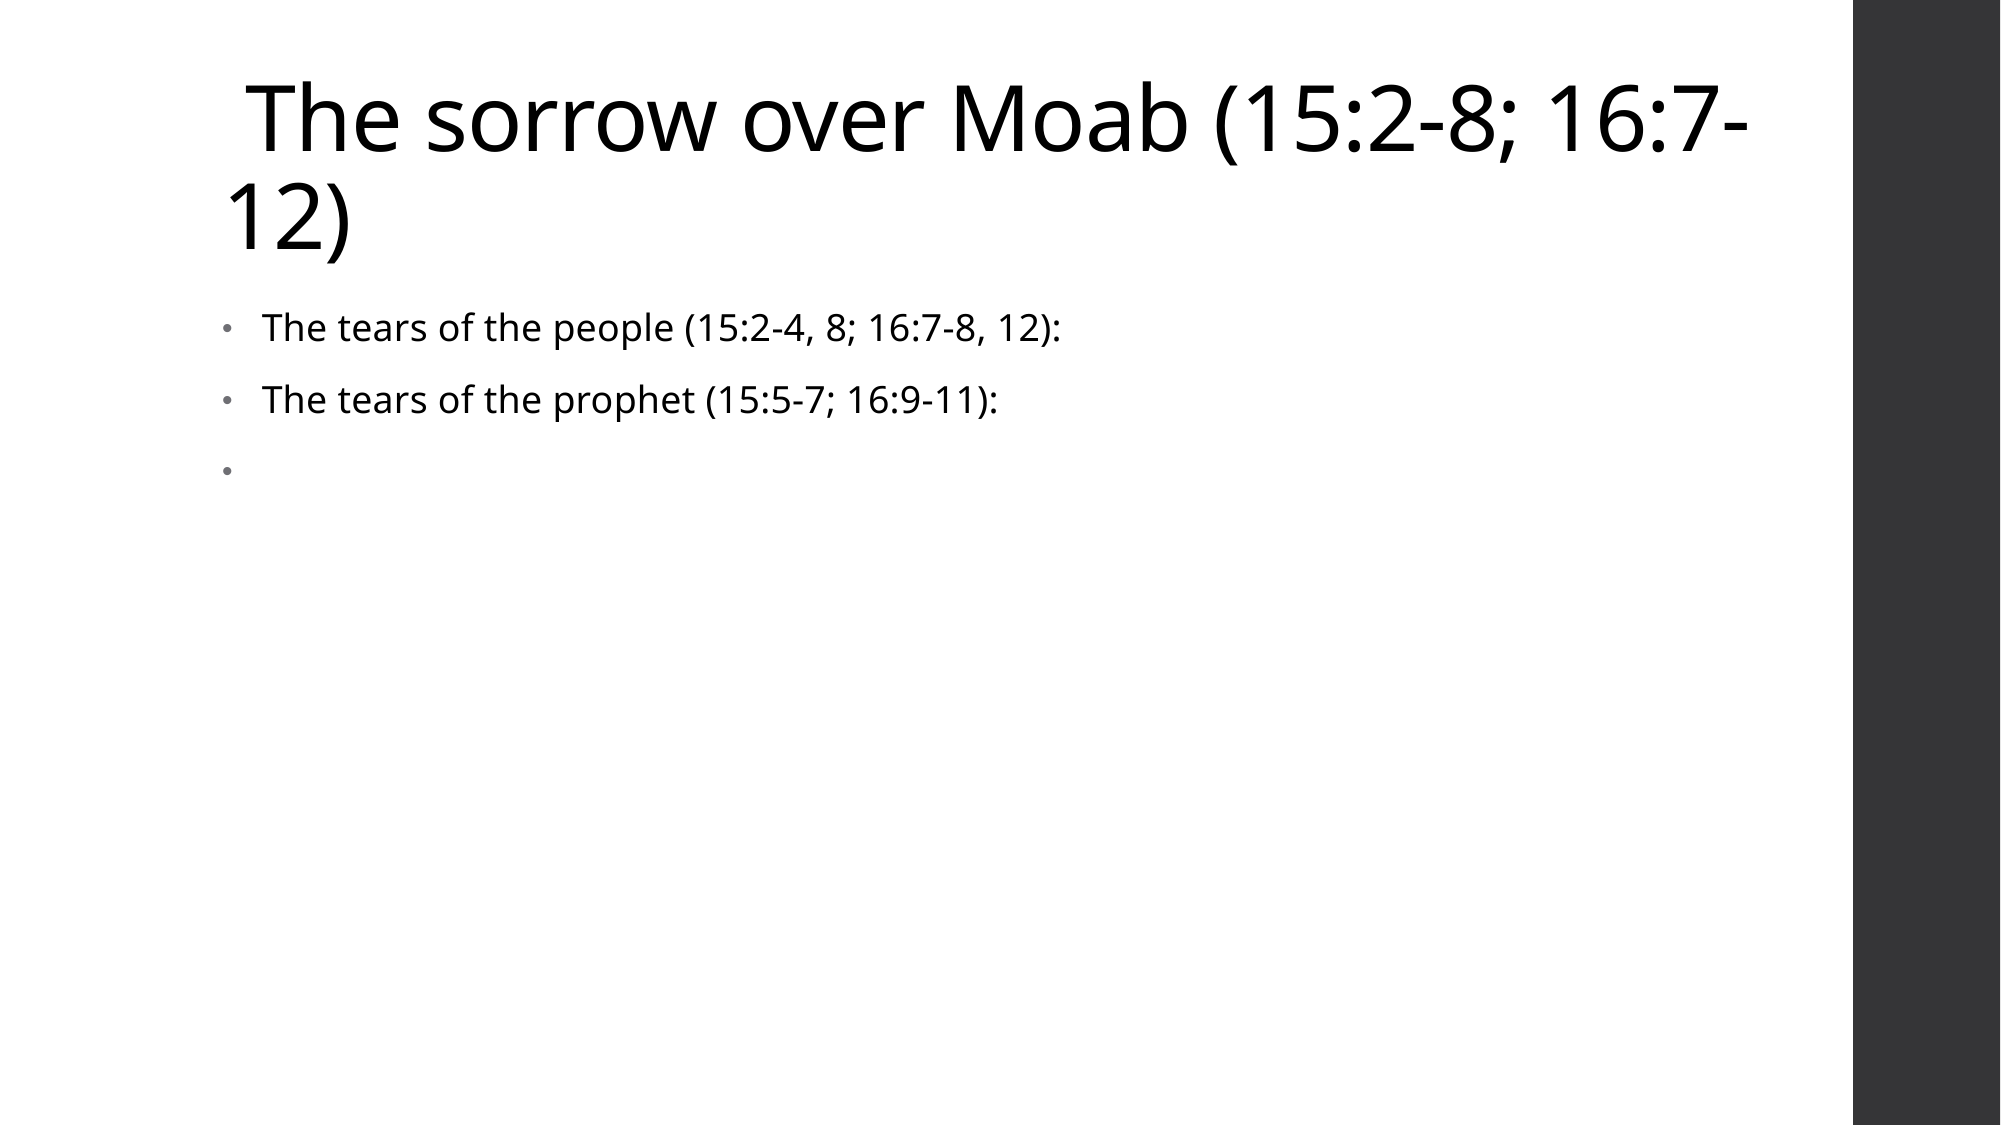

# The sorrow over Moab (15:2-8; 16:7-12)
 The tears of the people (15:2-4, 8; 16:7-8, 12):
 The tears of the prophet (15:5-7; 16:9-11):